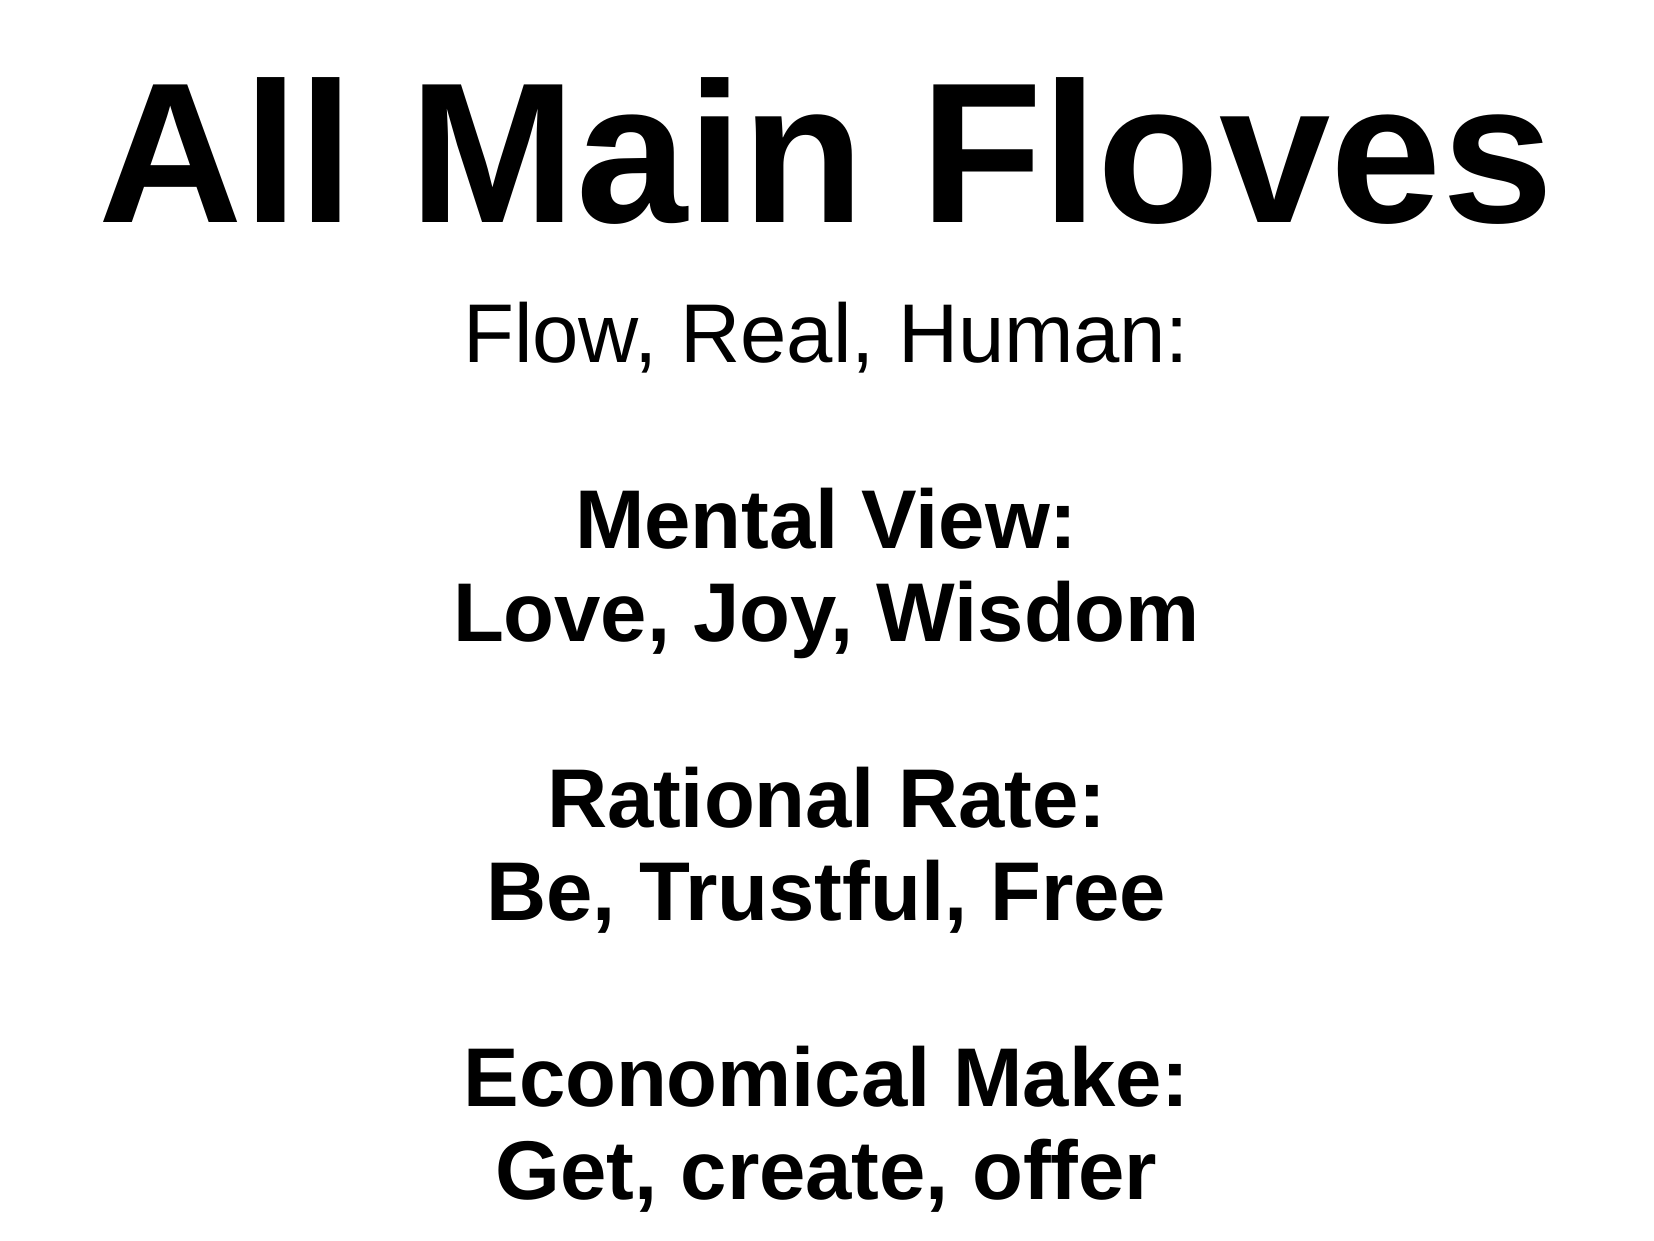

Flow, Real, Human:
Mental View:
Love, Joy, Wisdom
Rational Rate:
Be, Trustful, Free
Economical Make:
Get, create, offer
# All Main Floves